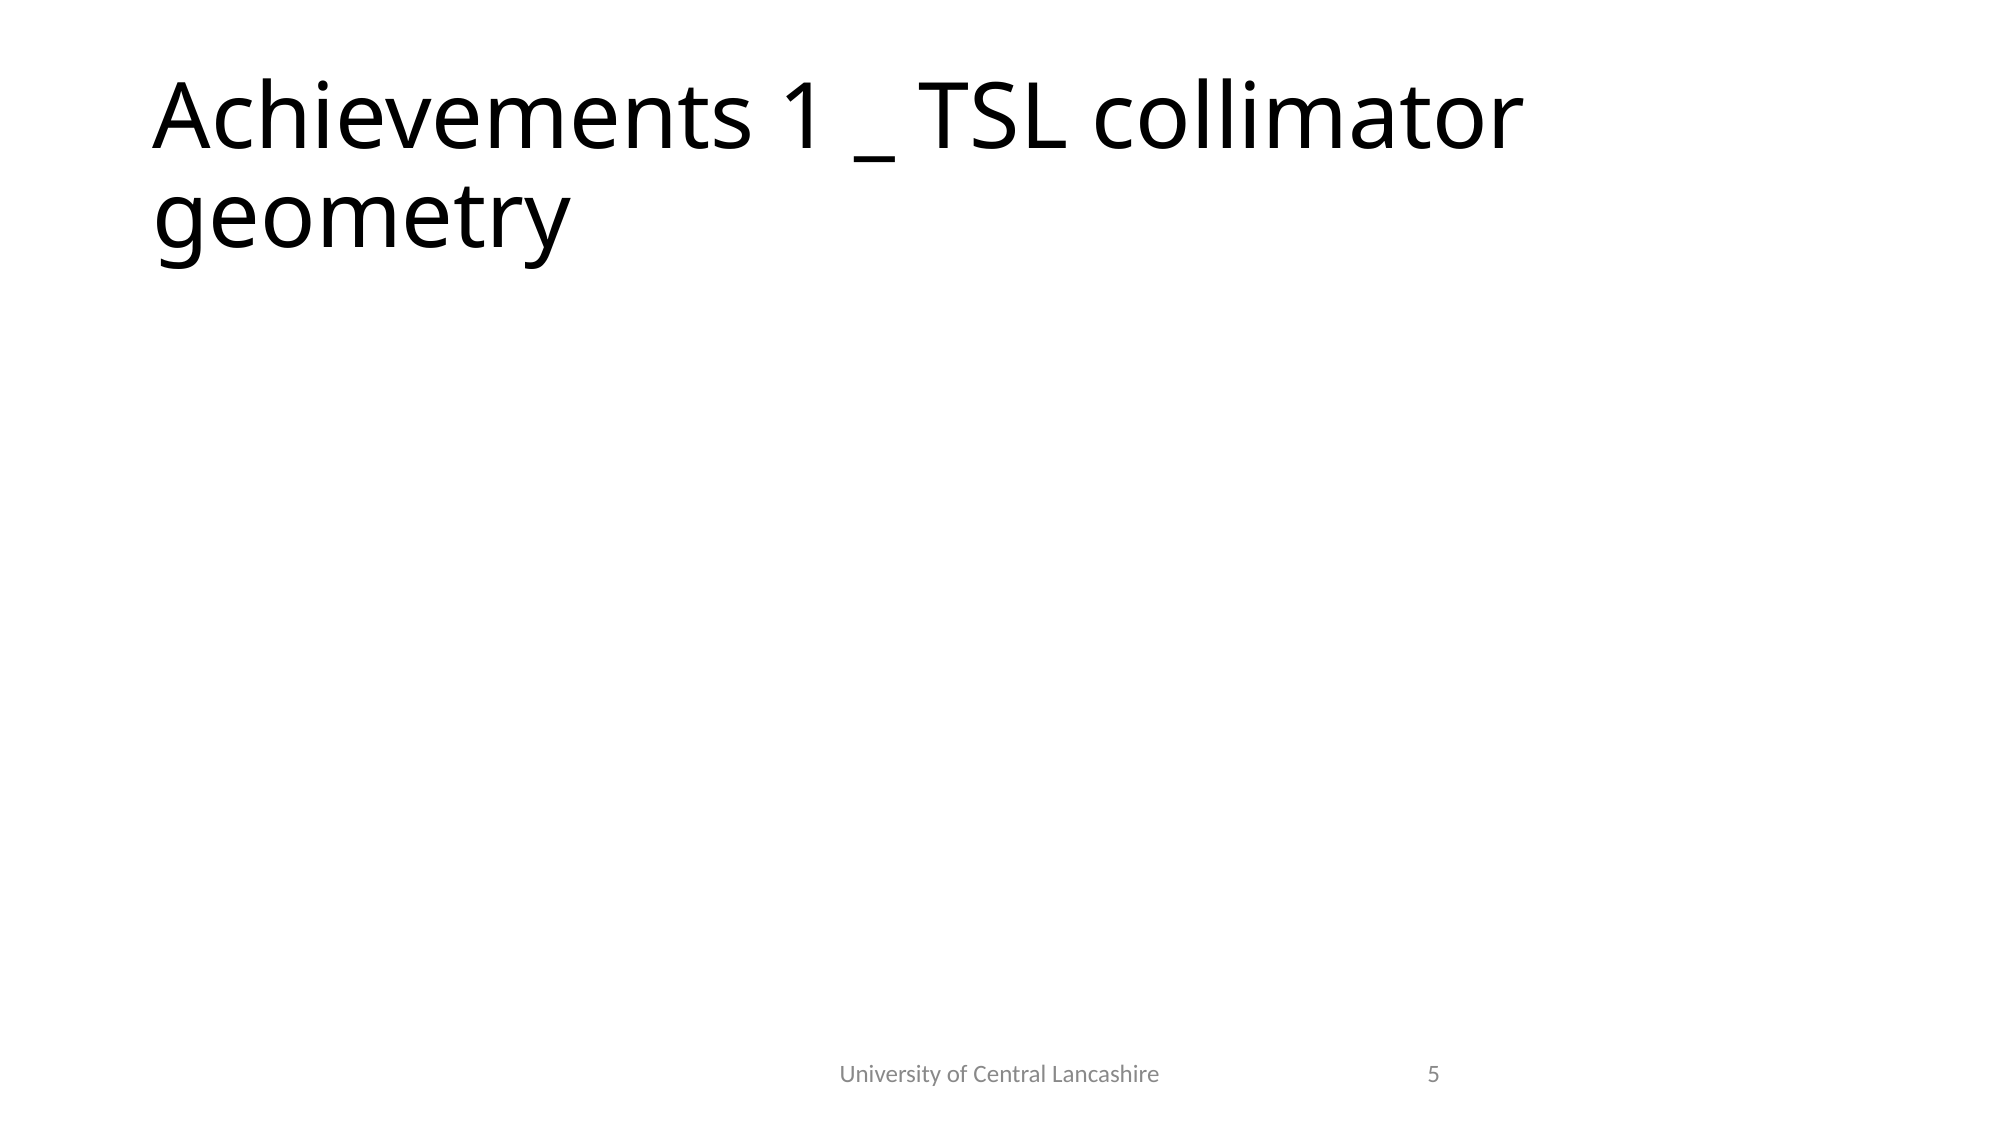

# Achievements 1 _ TSL collimator geometry
University of Central Lancashire